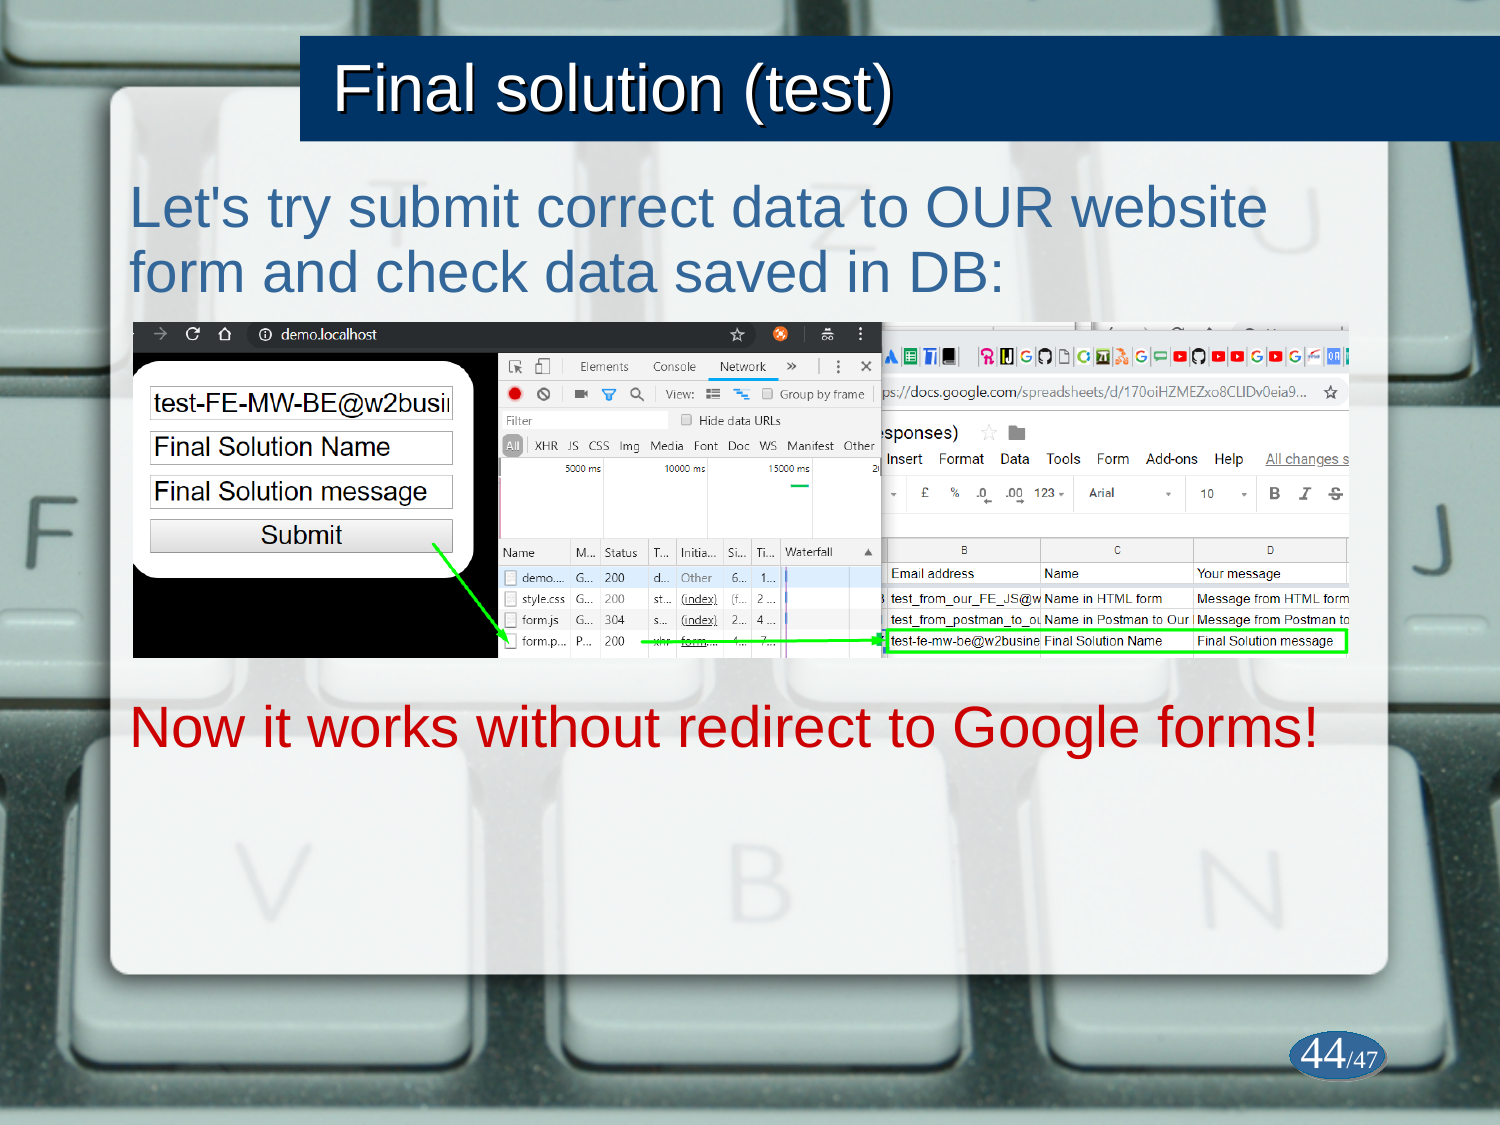

# Final solution (test)
Let's try submit correct data to OUR website form and check data saved in DB:
Now it works without redirect to Google forms!
44